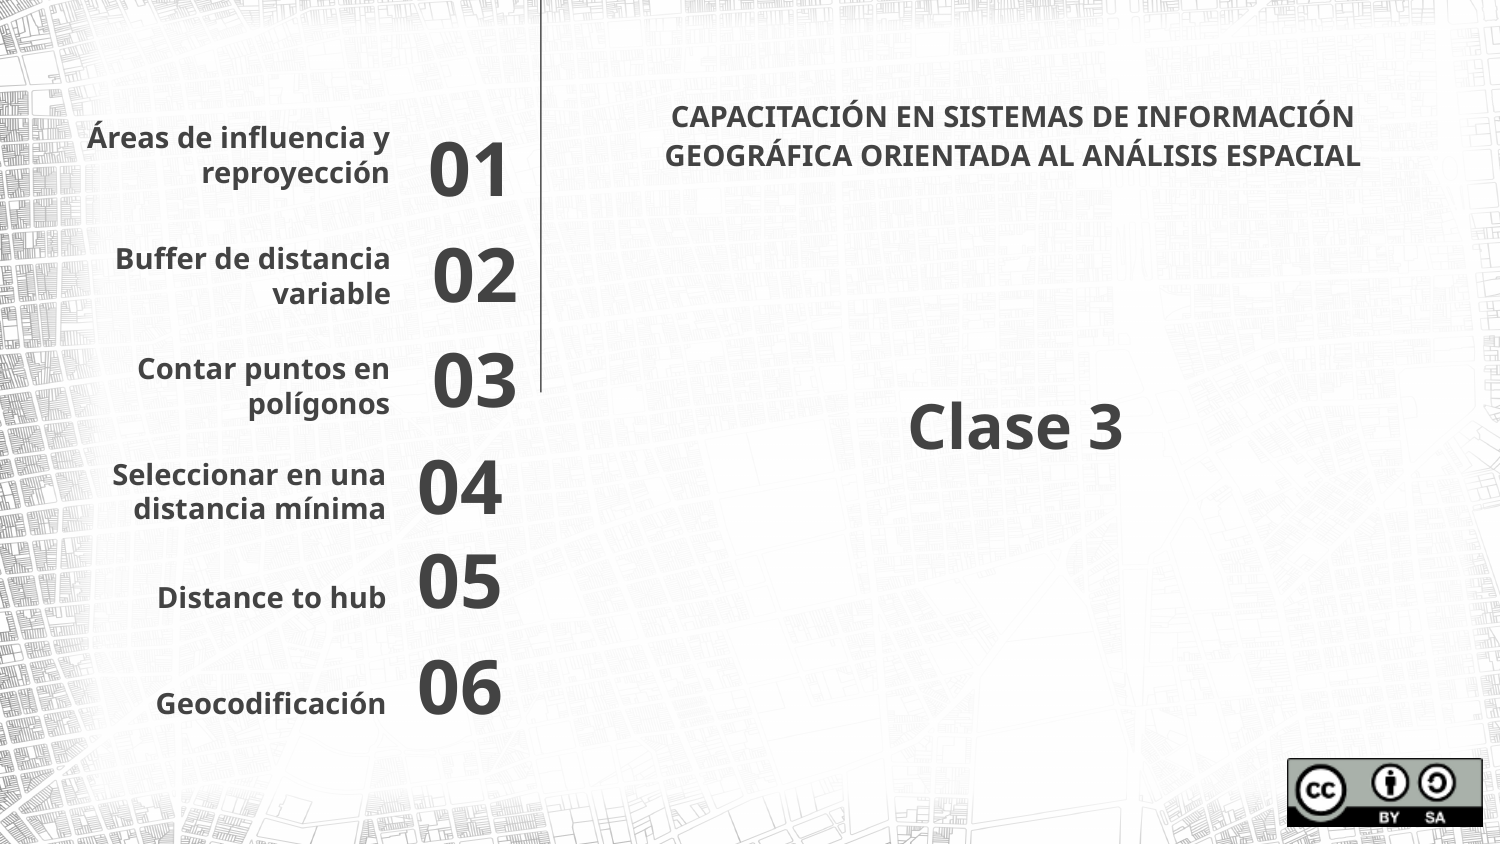

CAPACITACIÓN EN SISTEMAS DE INFORMACIÓN GEOGRÁFICA ORIENTADA AL ANÁLISIS ESPACIAL
Áreas de influencia y reproyección
01
02
Buffer de distancia variable
03
Contar puntos en polígonos
Clase 3
04
Seleccionar en una distancia mínima
05
Distance to hub
06
Geocodificación